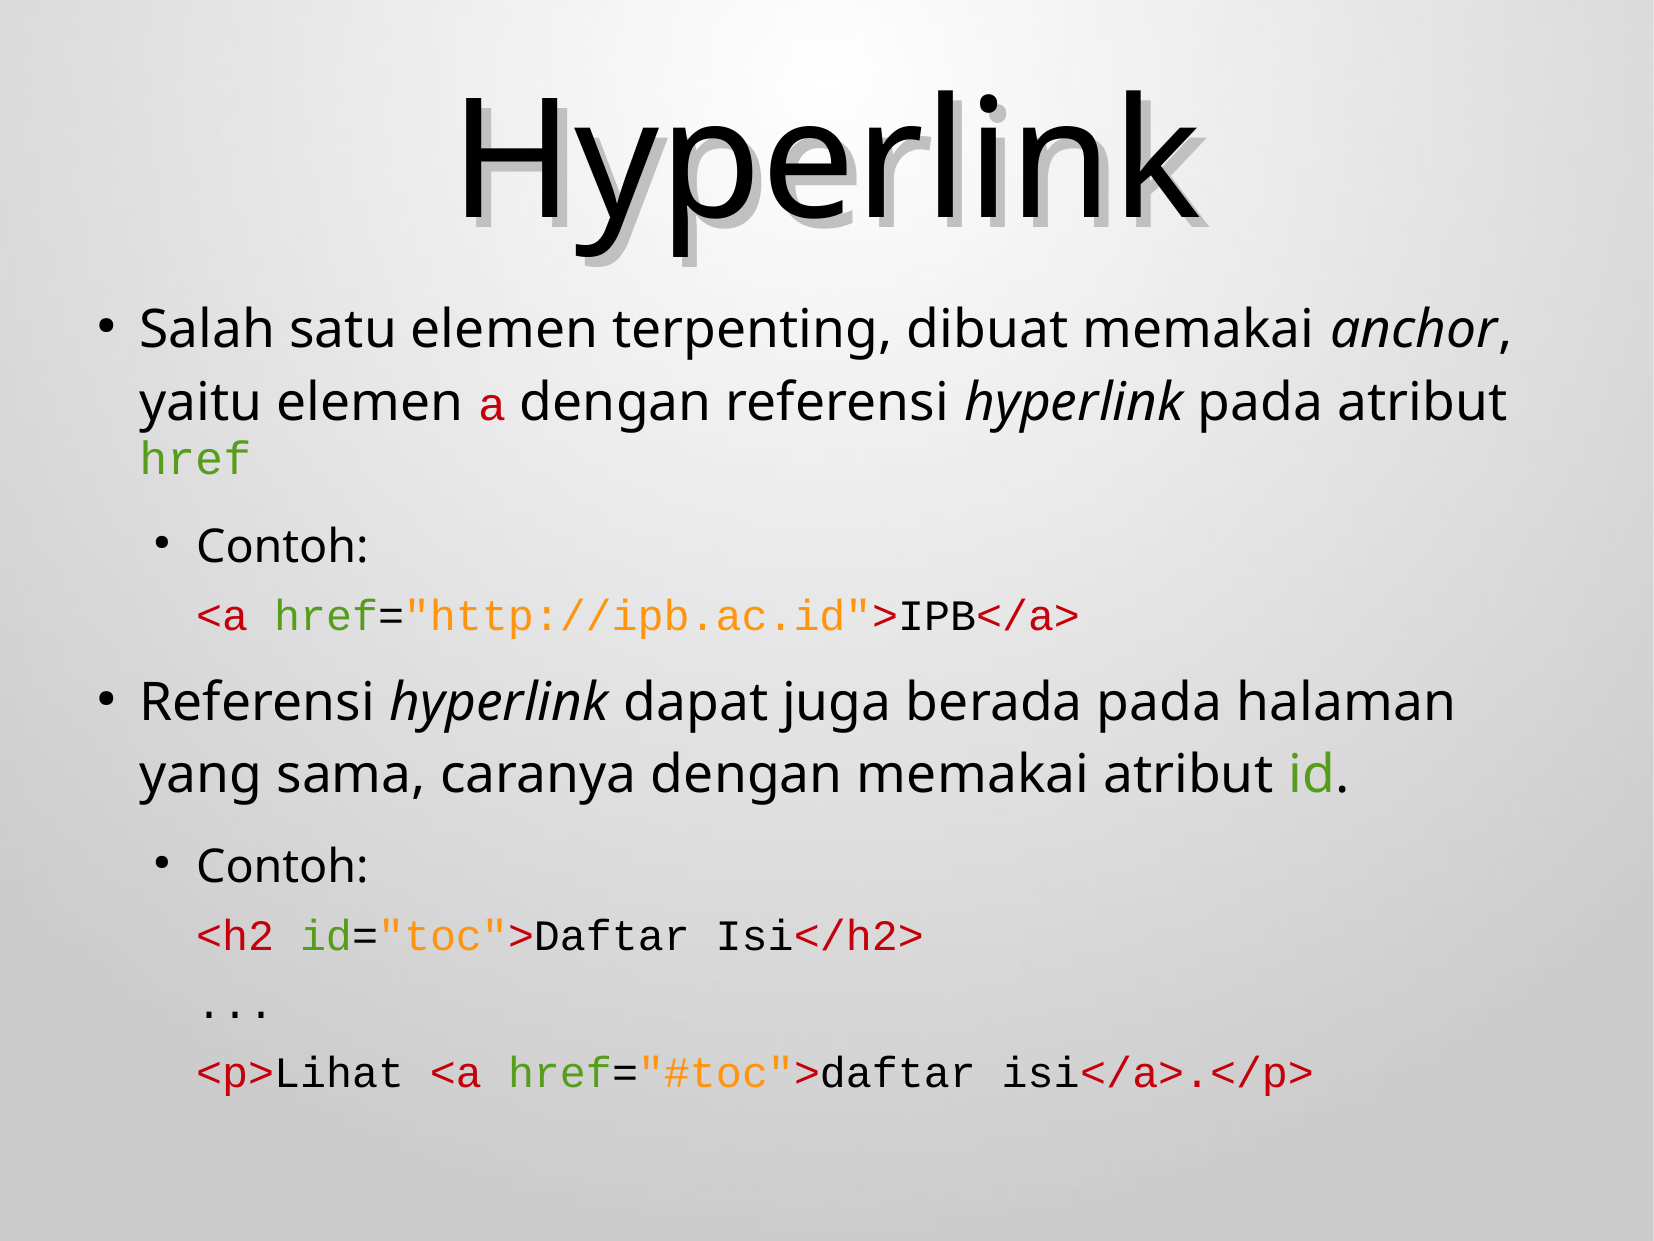

# Hyperlink
Salah satu elemen terpenting, dibuat memakai anchor, yaitu elemen a dengan referensi hyperlink pada atribut href
Contoh:
<a href="http://ipb.ac.id">IPB</a>
Referensi hyperlink dapat juga berada pada halaman yang sama, caranya dengan memakai atribut id.
Contoh:
<h2 id="toc">Daftar Isi</h2>
...
<p>Lihat <a href="#toc">daftar isi</a>.</p>